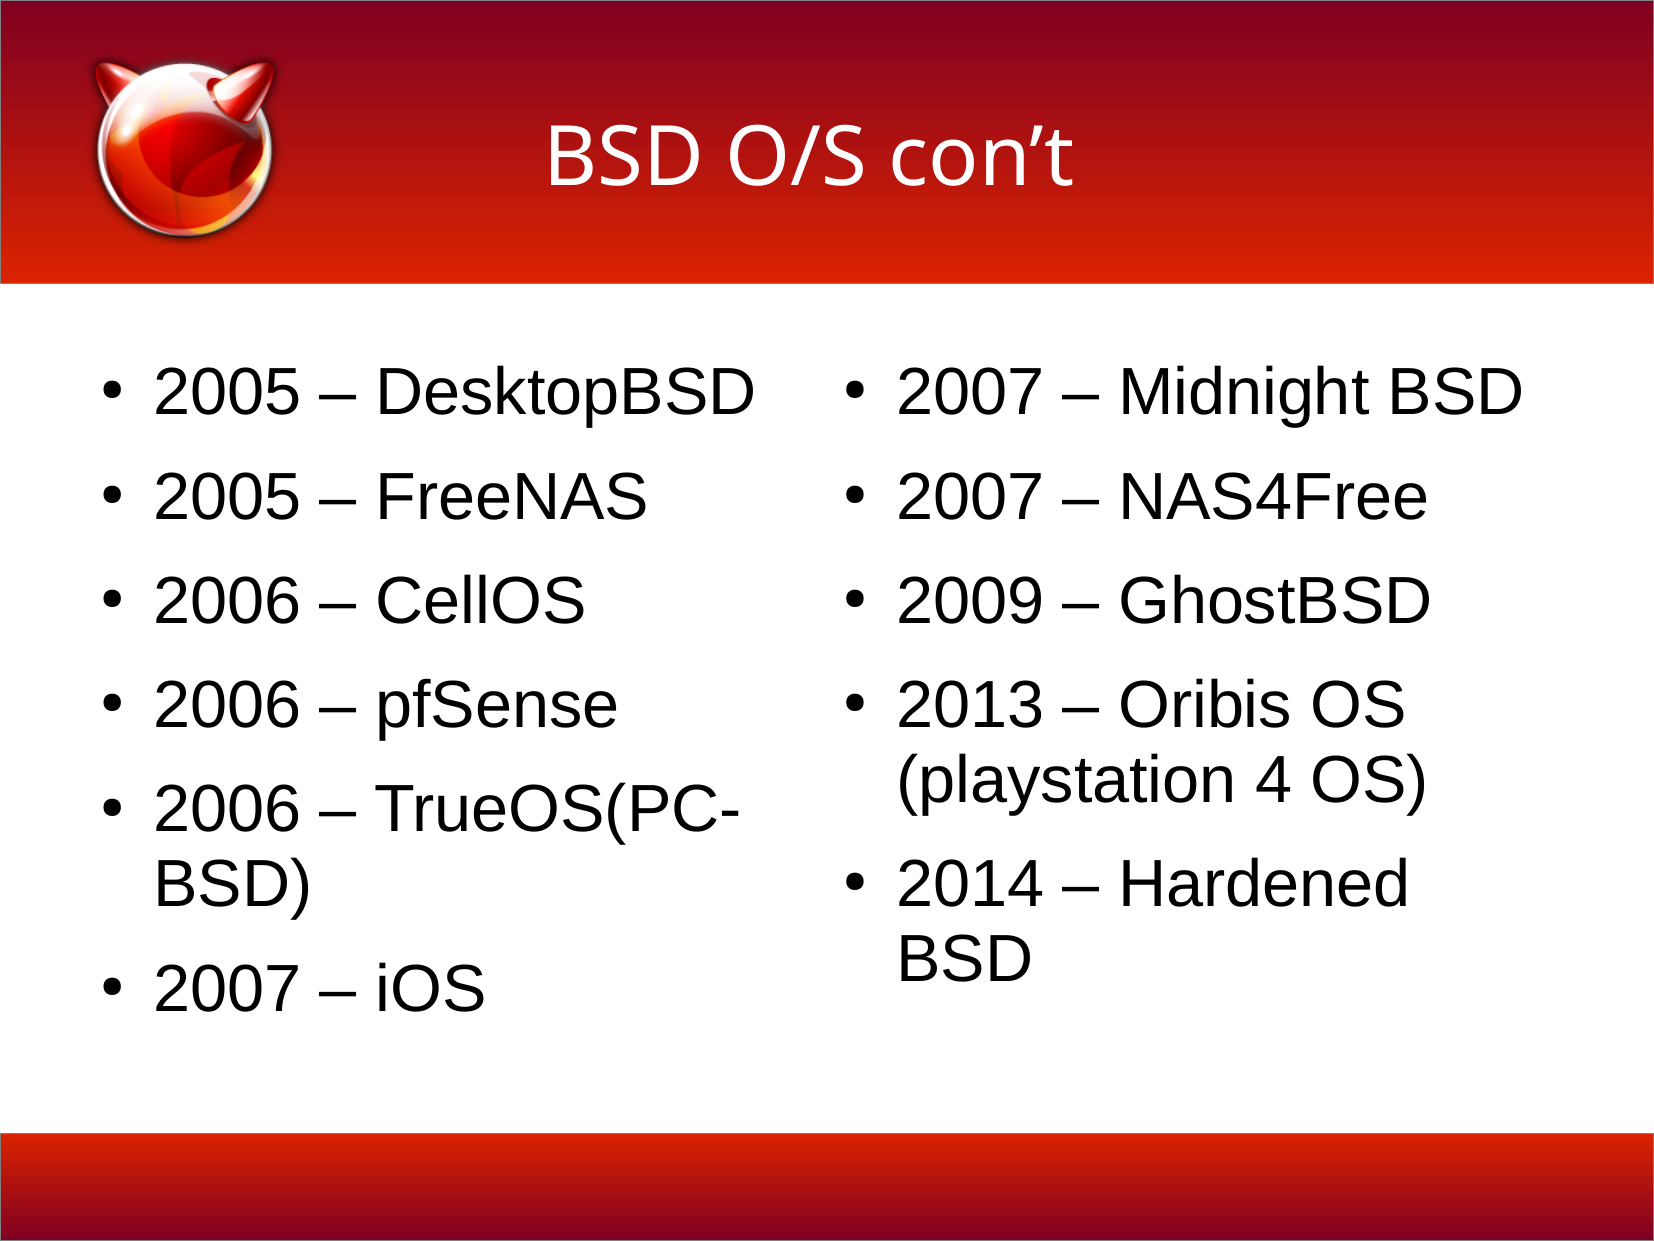

# BSD O/S con’t
2005 – DesktopBSD
2005 – FreeNAS
2006 – CellOS
2006 – pfSense
2006 – TrueOS(PC-BSD)
2007 – iOS
2007 – Midnight BSD
2007 – NAS4Free
2009 – GhostBSD
2013 – Oribis OS (playstation 4 OS)
2014 – Hardened BSD